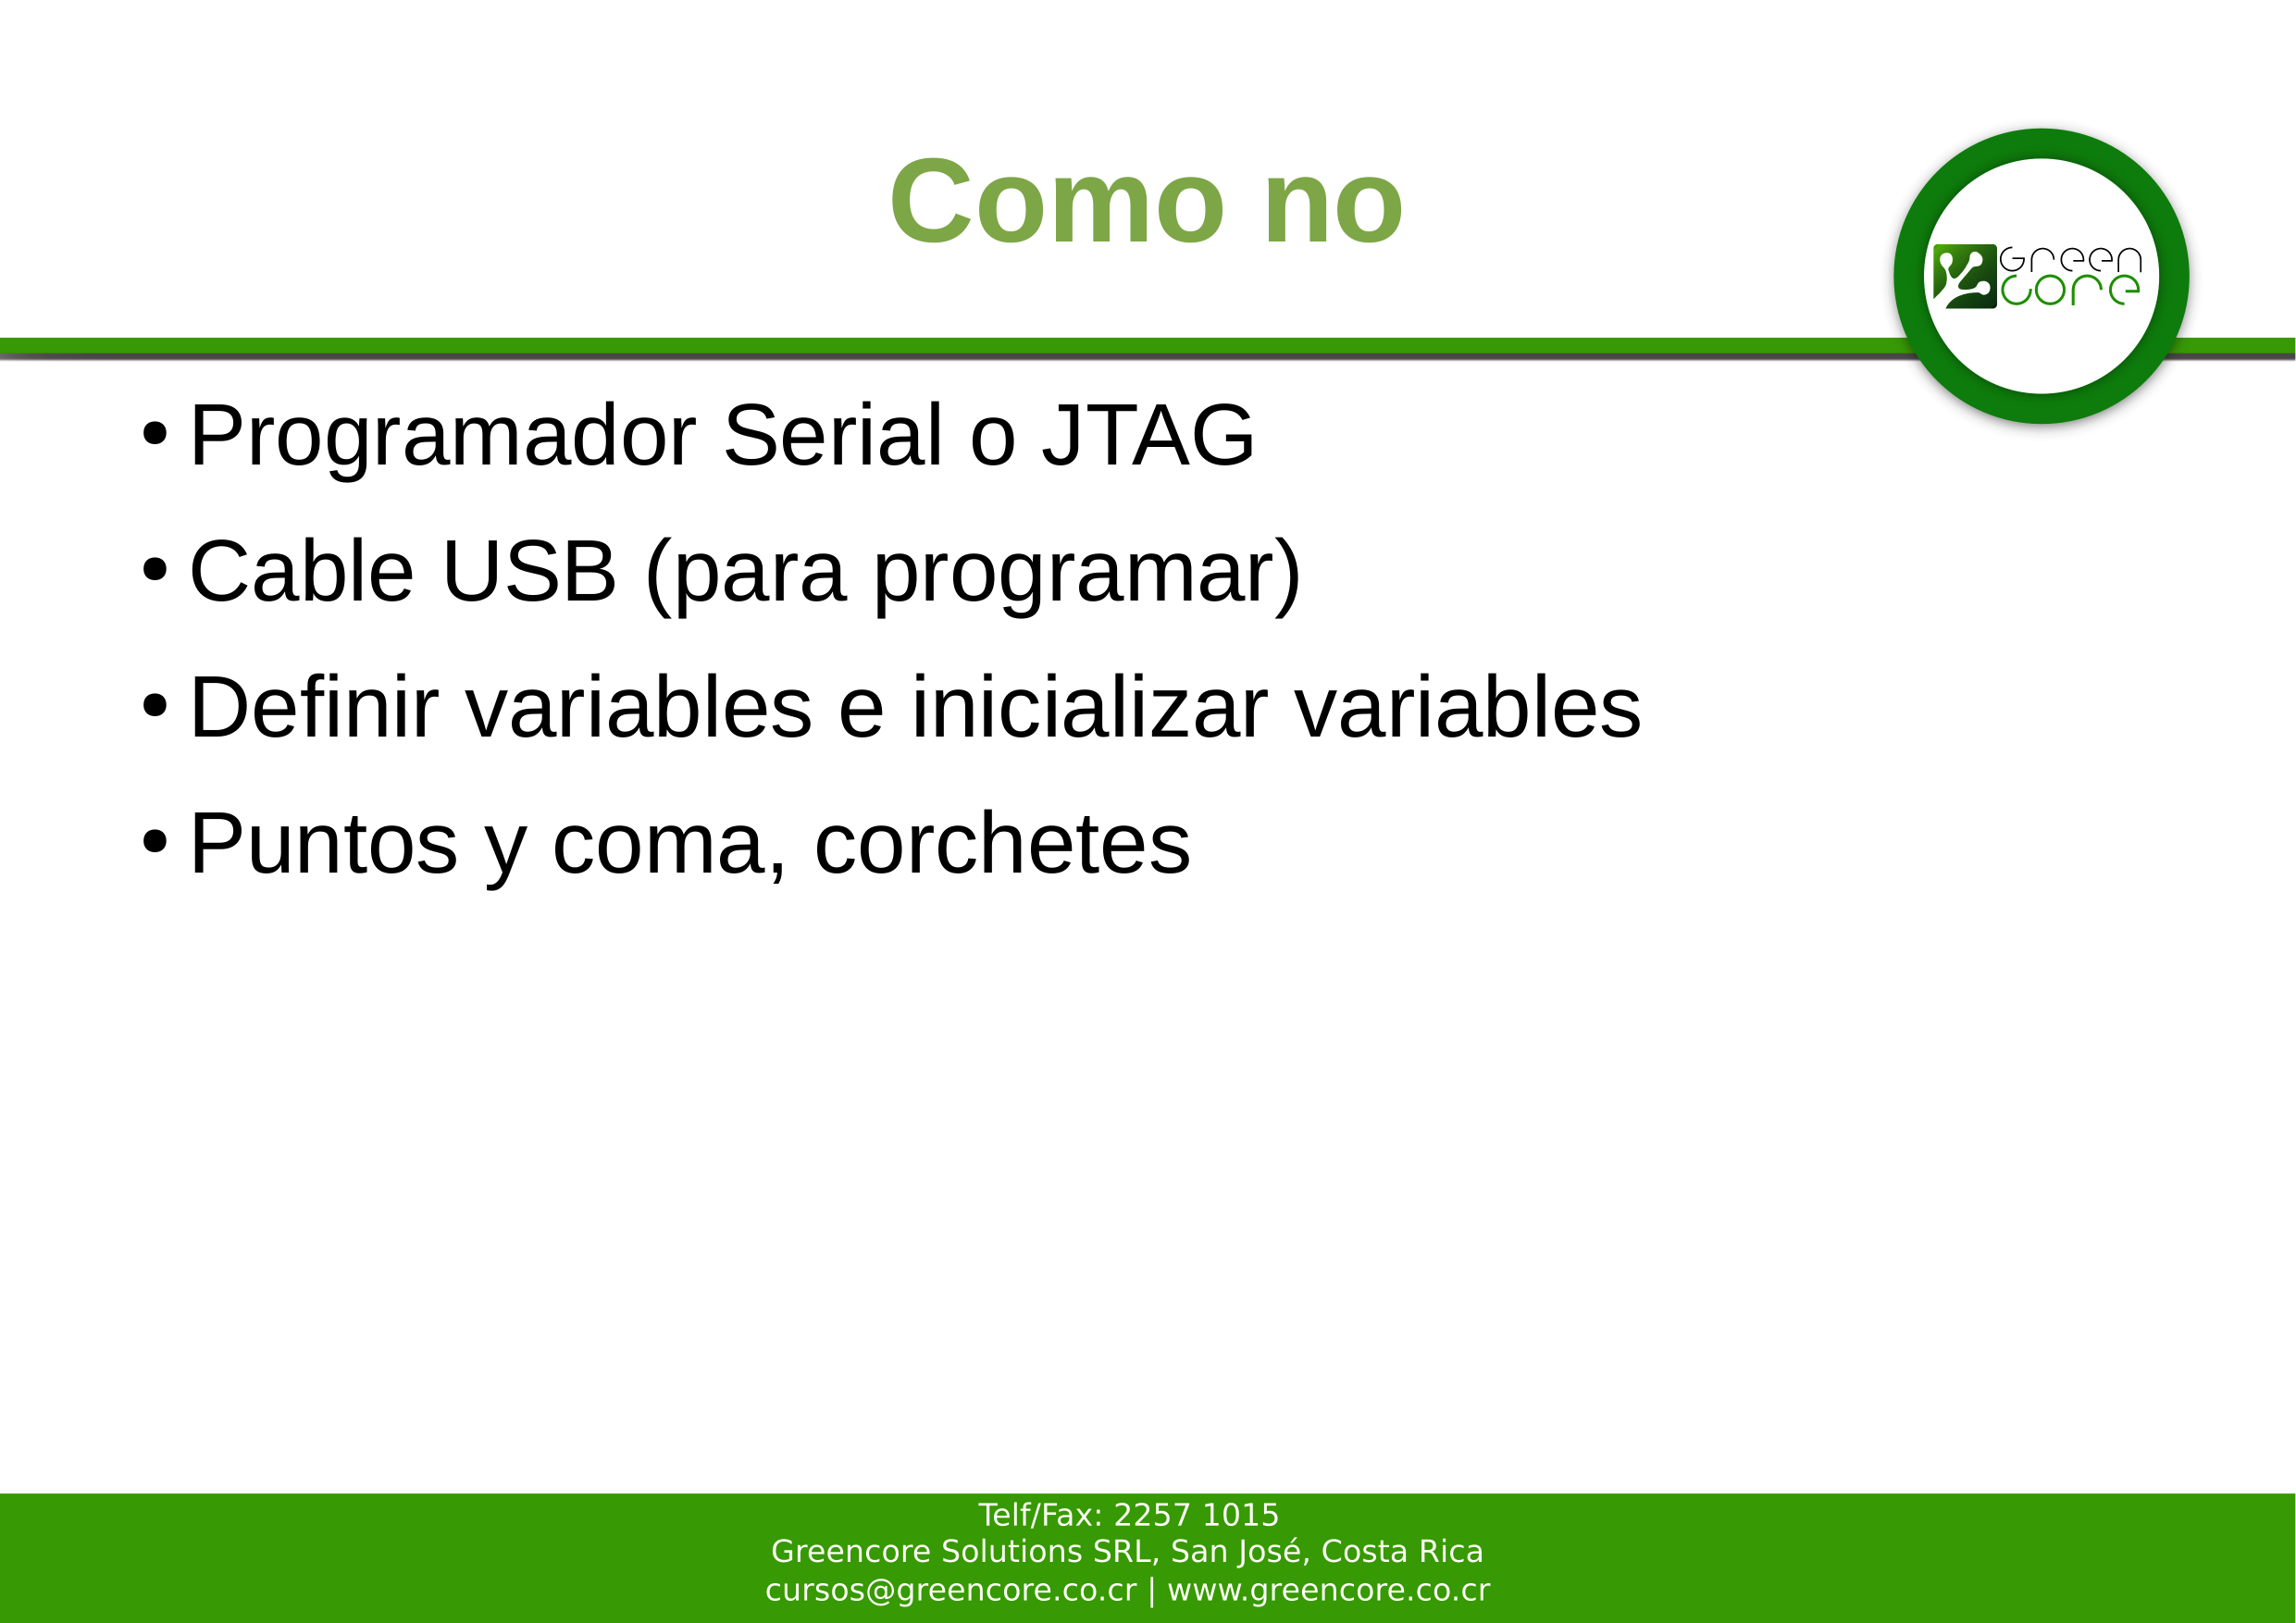

# Como no
Programador Serial o JTAG
Cable USB (para programar)
Definir variables e inicializar variables
Puntos y coma, corchetes